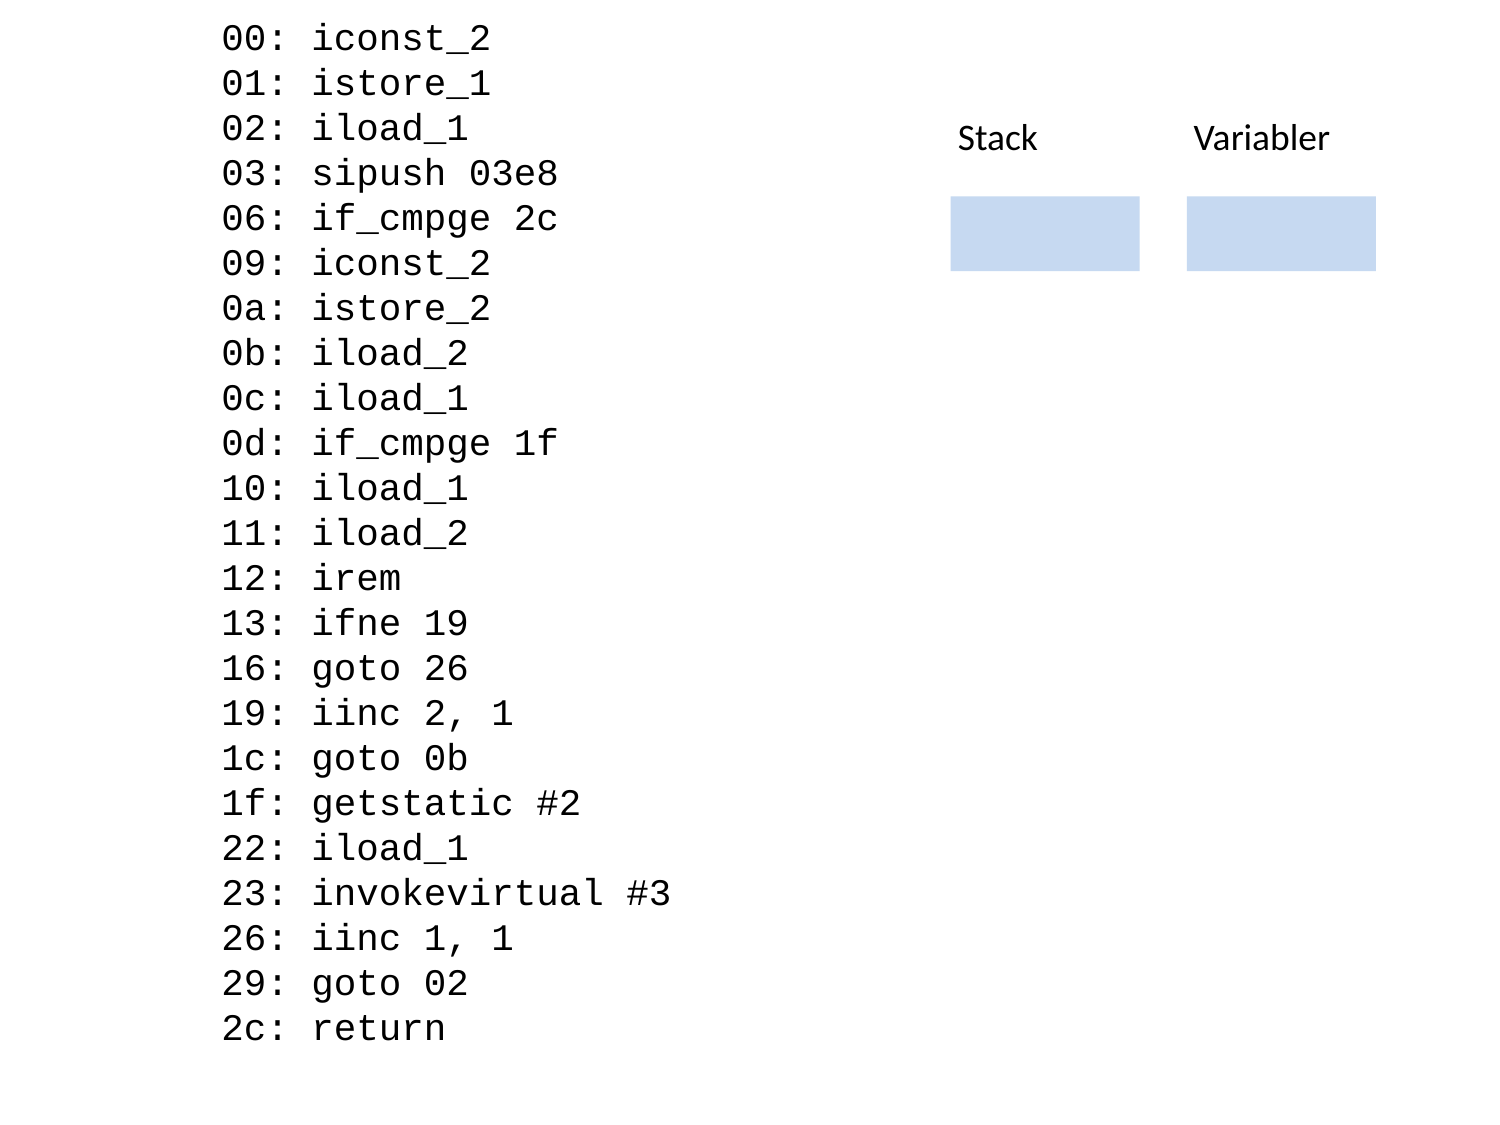

00: iconst_2 01: istore_1 02: iload_1 03: sipush 03e8
06: if_cmpge 2c
09: iconst_2
0a: istore_2
0b: iload_2
0c: iload_1
0d: if_cmpge 1f
10: iload_1
11: iload_2
12: irem
13: ifne 19
16: goto 26
19: iinc 2, 1
1c: goto 0b
1f: getstatic #2
22: iload_1
23: invokevirtual #3
26: iinc 1, 1
29: goto 02
2c: return
Stack
Variabler